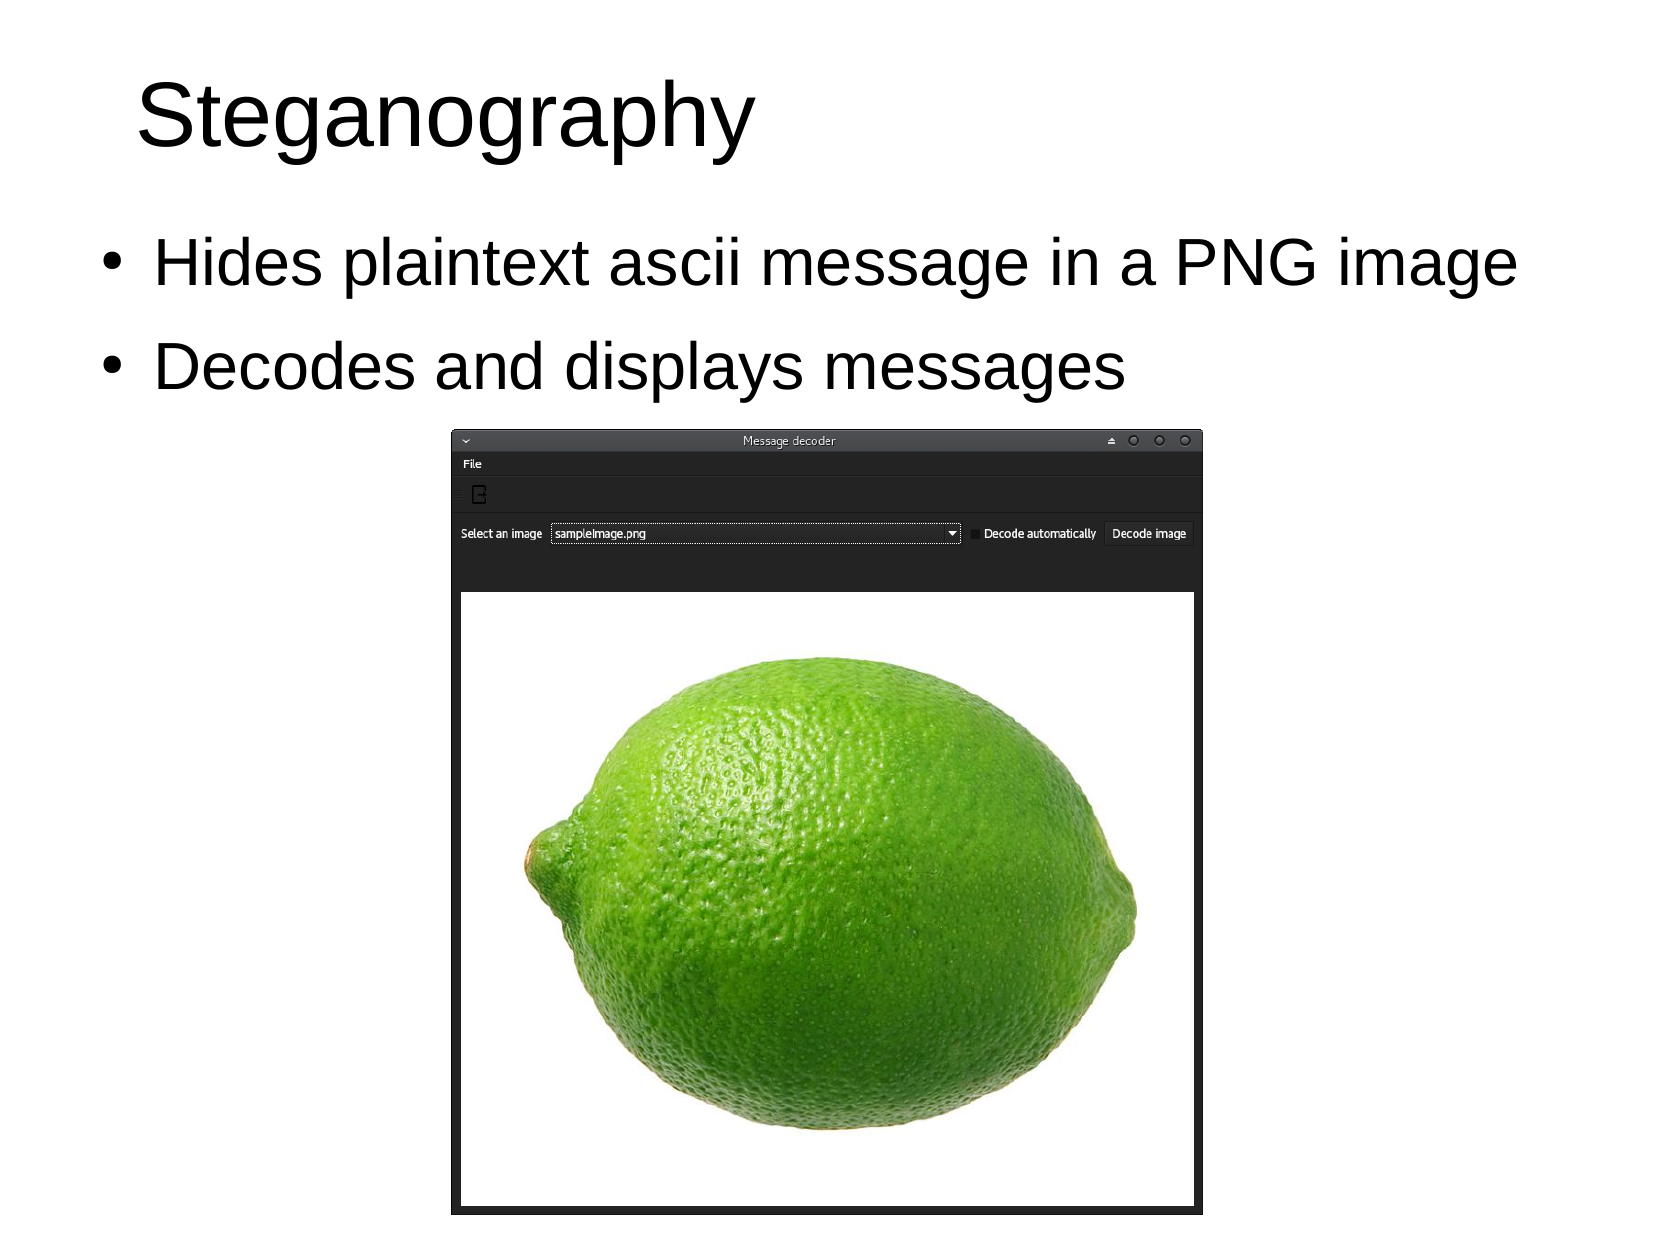

# Steganography
Hides plaintext ascii message in a PNG image
Decodes and displays messages